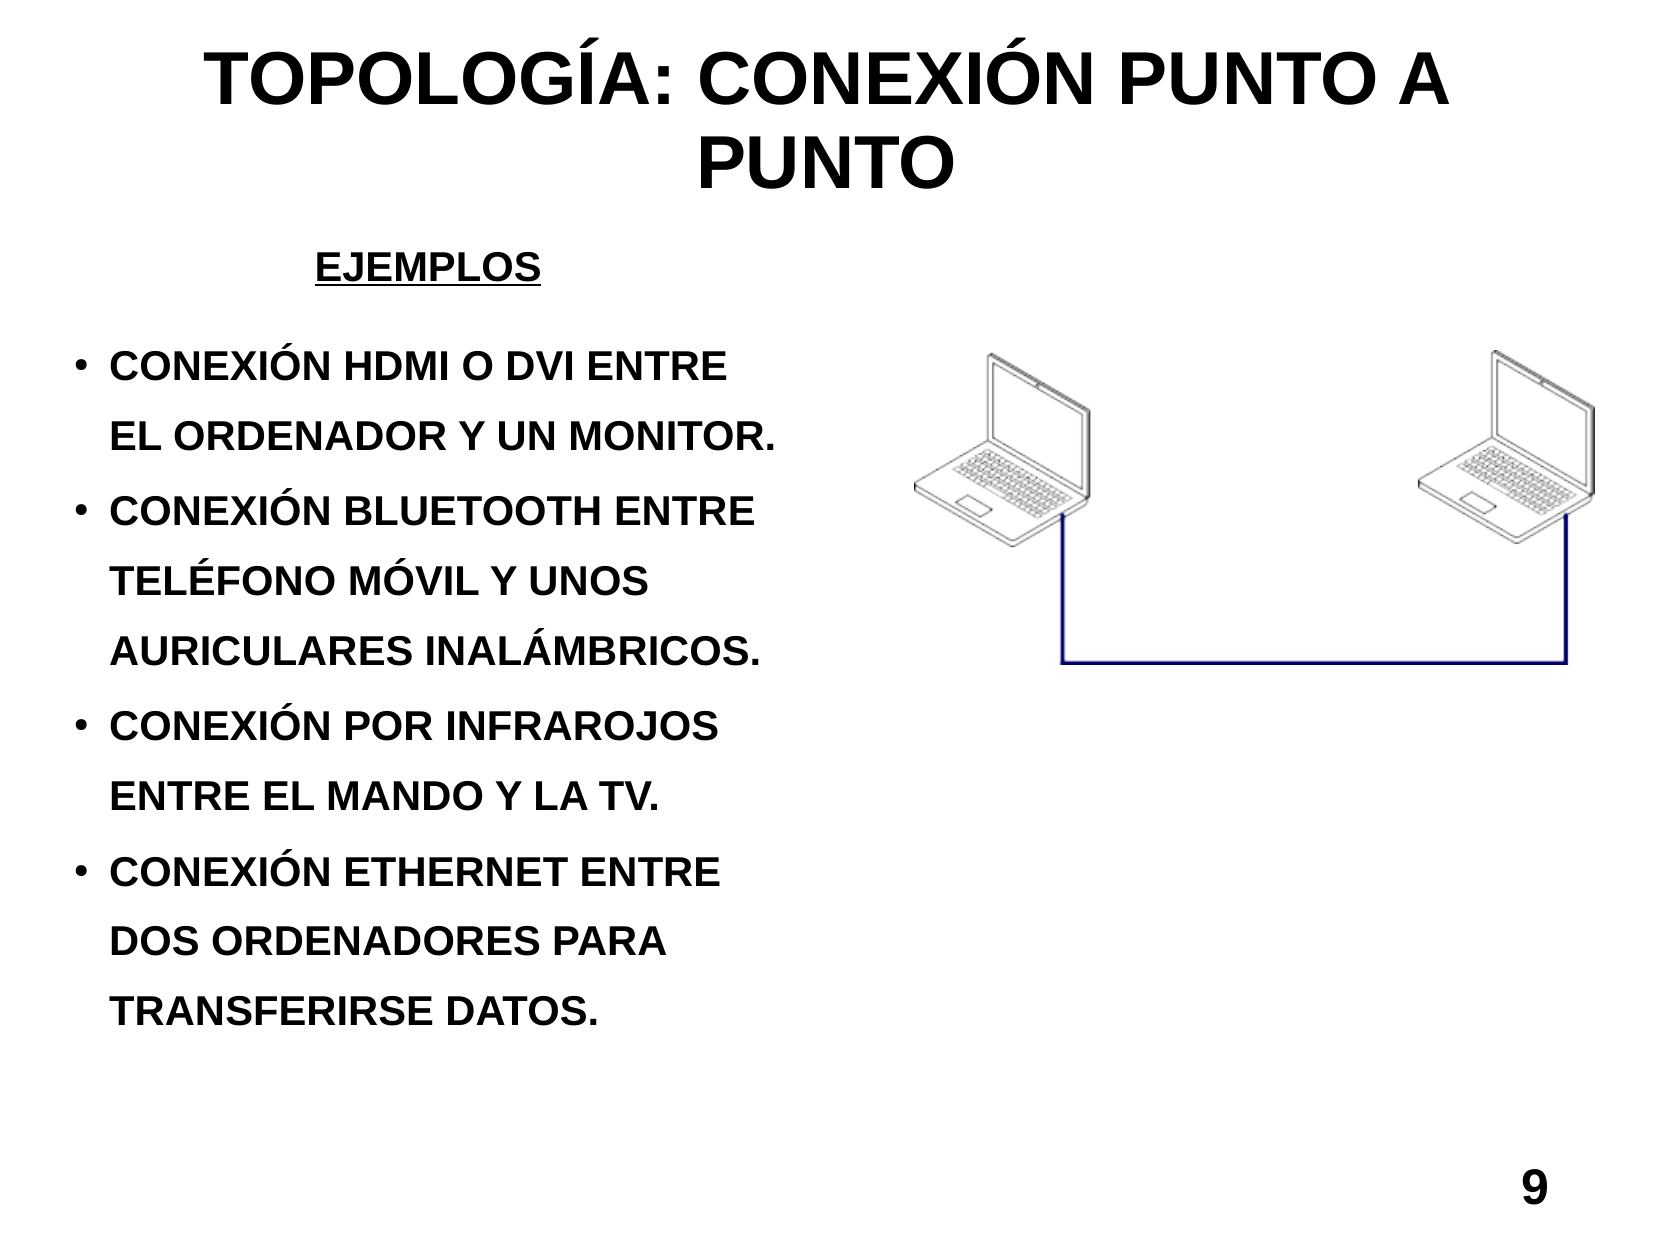

# TOPOLOGÍA: CONEXIÓN PUNTO A PUNTO
EJEMPLOS
CONEXIÓN HDMI O DVI ENTRE EL ORDENADOR Y UN MONITOR.
CONEXIÓN BLUETOOTH ENTRE TELÉFONO MÓVIL Y UNOS AURICULARES INALÁMBRICOS.
CONEXIÓN POR INFRAROJOS ENTRE EL MANDO Y LA TV.
CONEXIÓN ETHERNET ENTRE DOS ORDENADORES PARA TRANSFERIRSE DATOS.